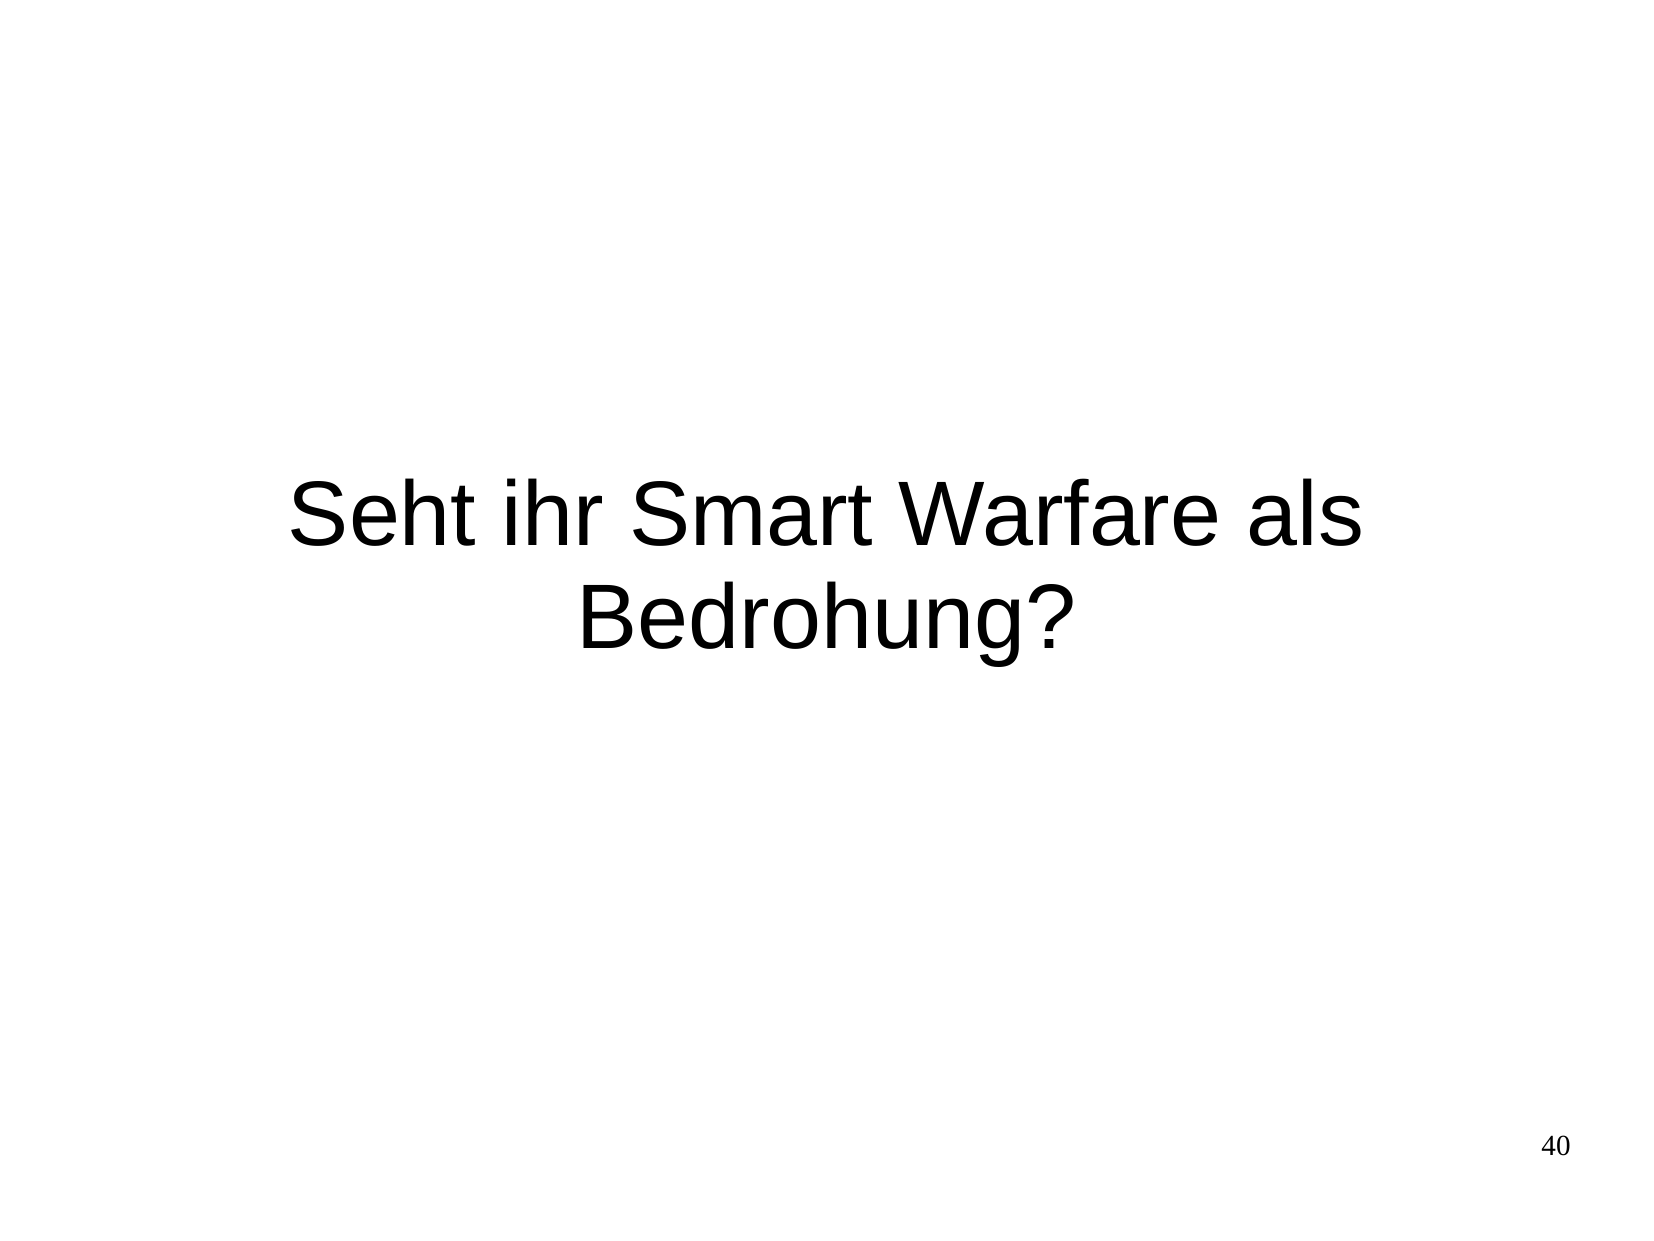

# Seht ihr Smart Warfare als Bedrohung?
40